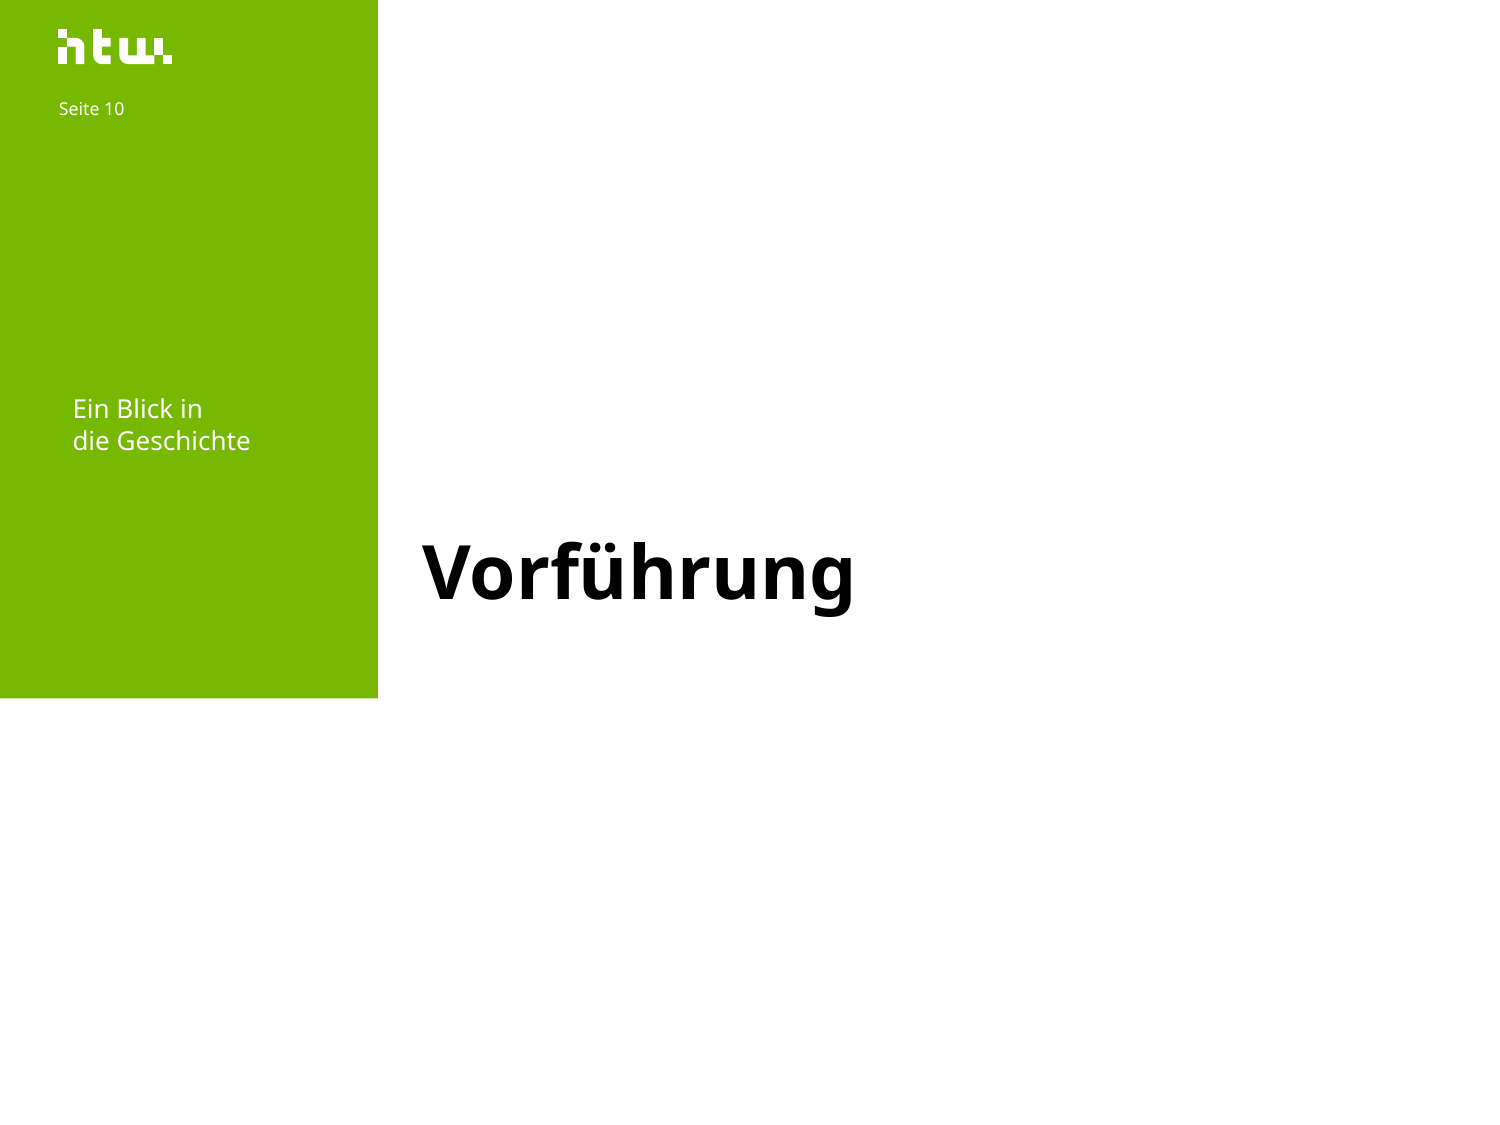

# Ein Blick in die Geschichte
Vorführung